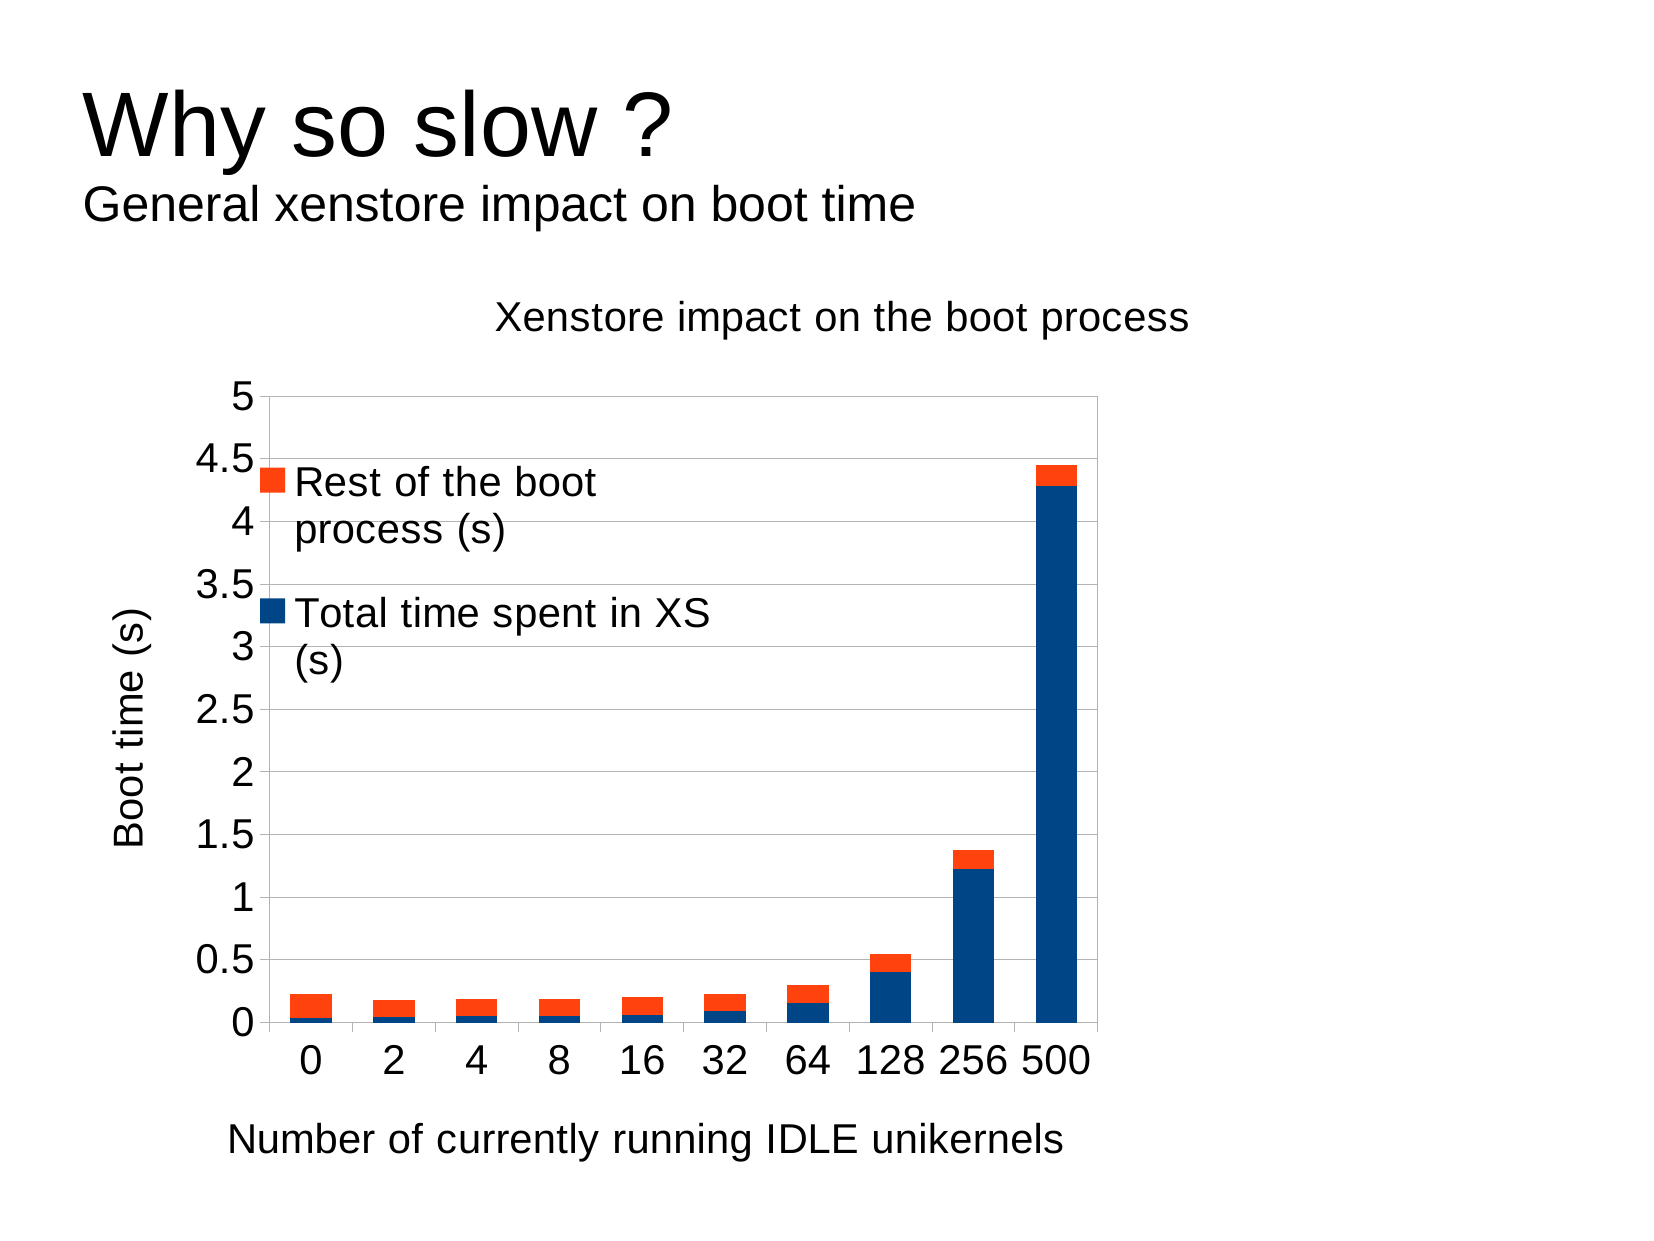

# Why so slow ? General xenstore impact on boot time
### Chart: Xenstore impact on the boot process
| Category | Total time spent in XS (s) | Rest of the boot process (s) |
|---|---|---|
| 0 | 0.038792 | 0.190097 |
| 2 | 0.042522 | 0.140037 |
| 4 | 0.048652 | 0.137747 |
| 8 | 0.052306 | 0.139915 |
| 16 | 0.062891 | 0.141851 |
| 32 | 0.090295 | 0.140875 |
| 64 | 0.153874 | 0.142905 |
| 128 | 0.402979 | 0.144024 |
| 256 | 1.225103 | 0.152478 |
| 500 | 4.284486 | 0.165738999999999 |